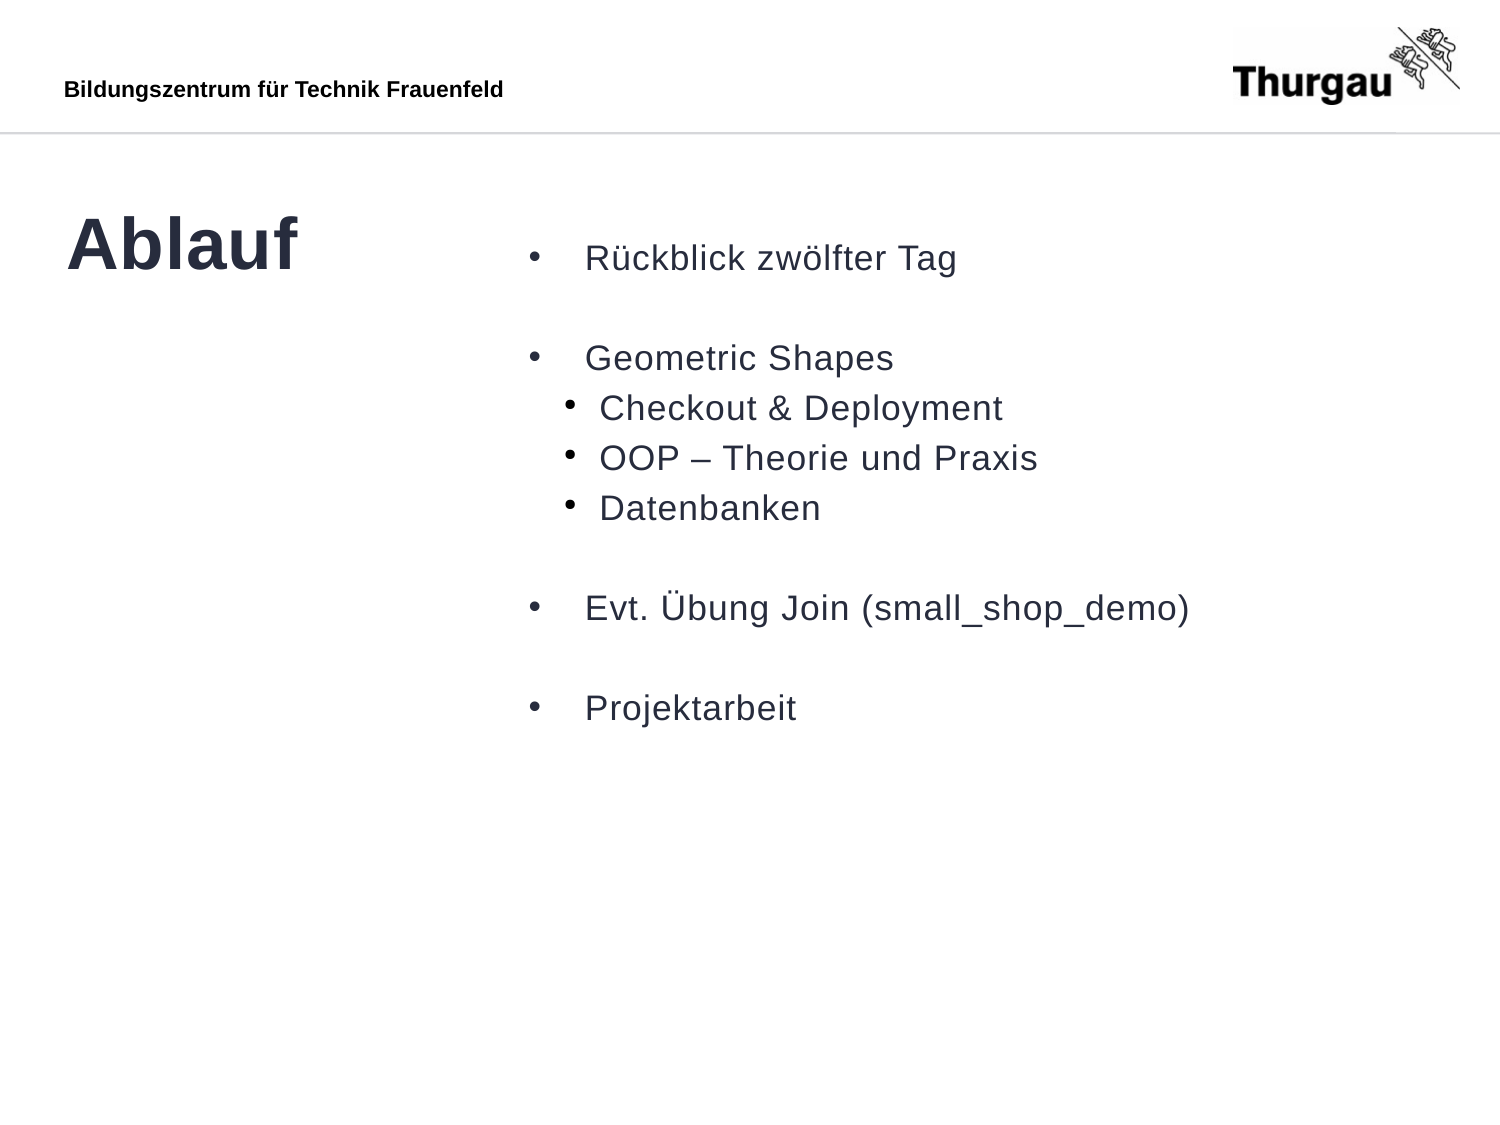

Bildungszentrum für Technik Frauenfeld
Ablauf
Rückblick zwölfter Tag
Geometric Shapes
Checkout & Deployment
OOP – Theorie und Praxis
Datenbanken
Evt. Übung Join (small_shop_demo)
Projektarbeit